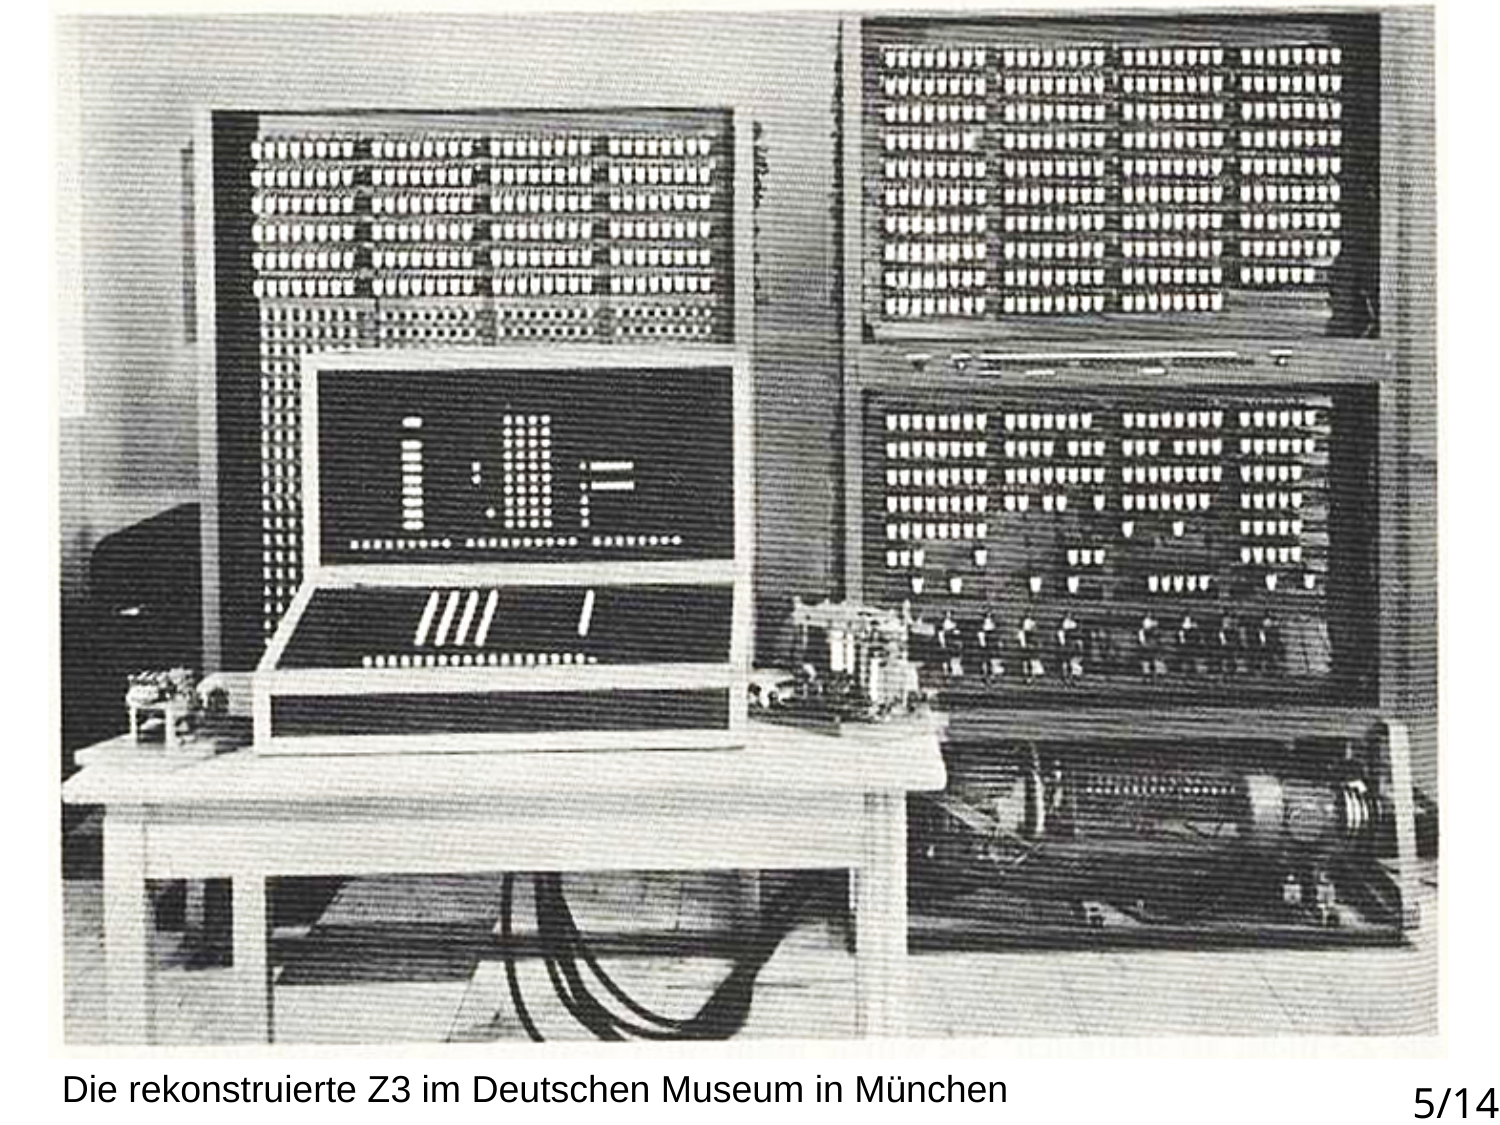

Die rekonstruierte Z3 im Deutschen Museum in München
5